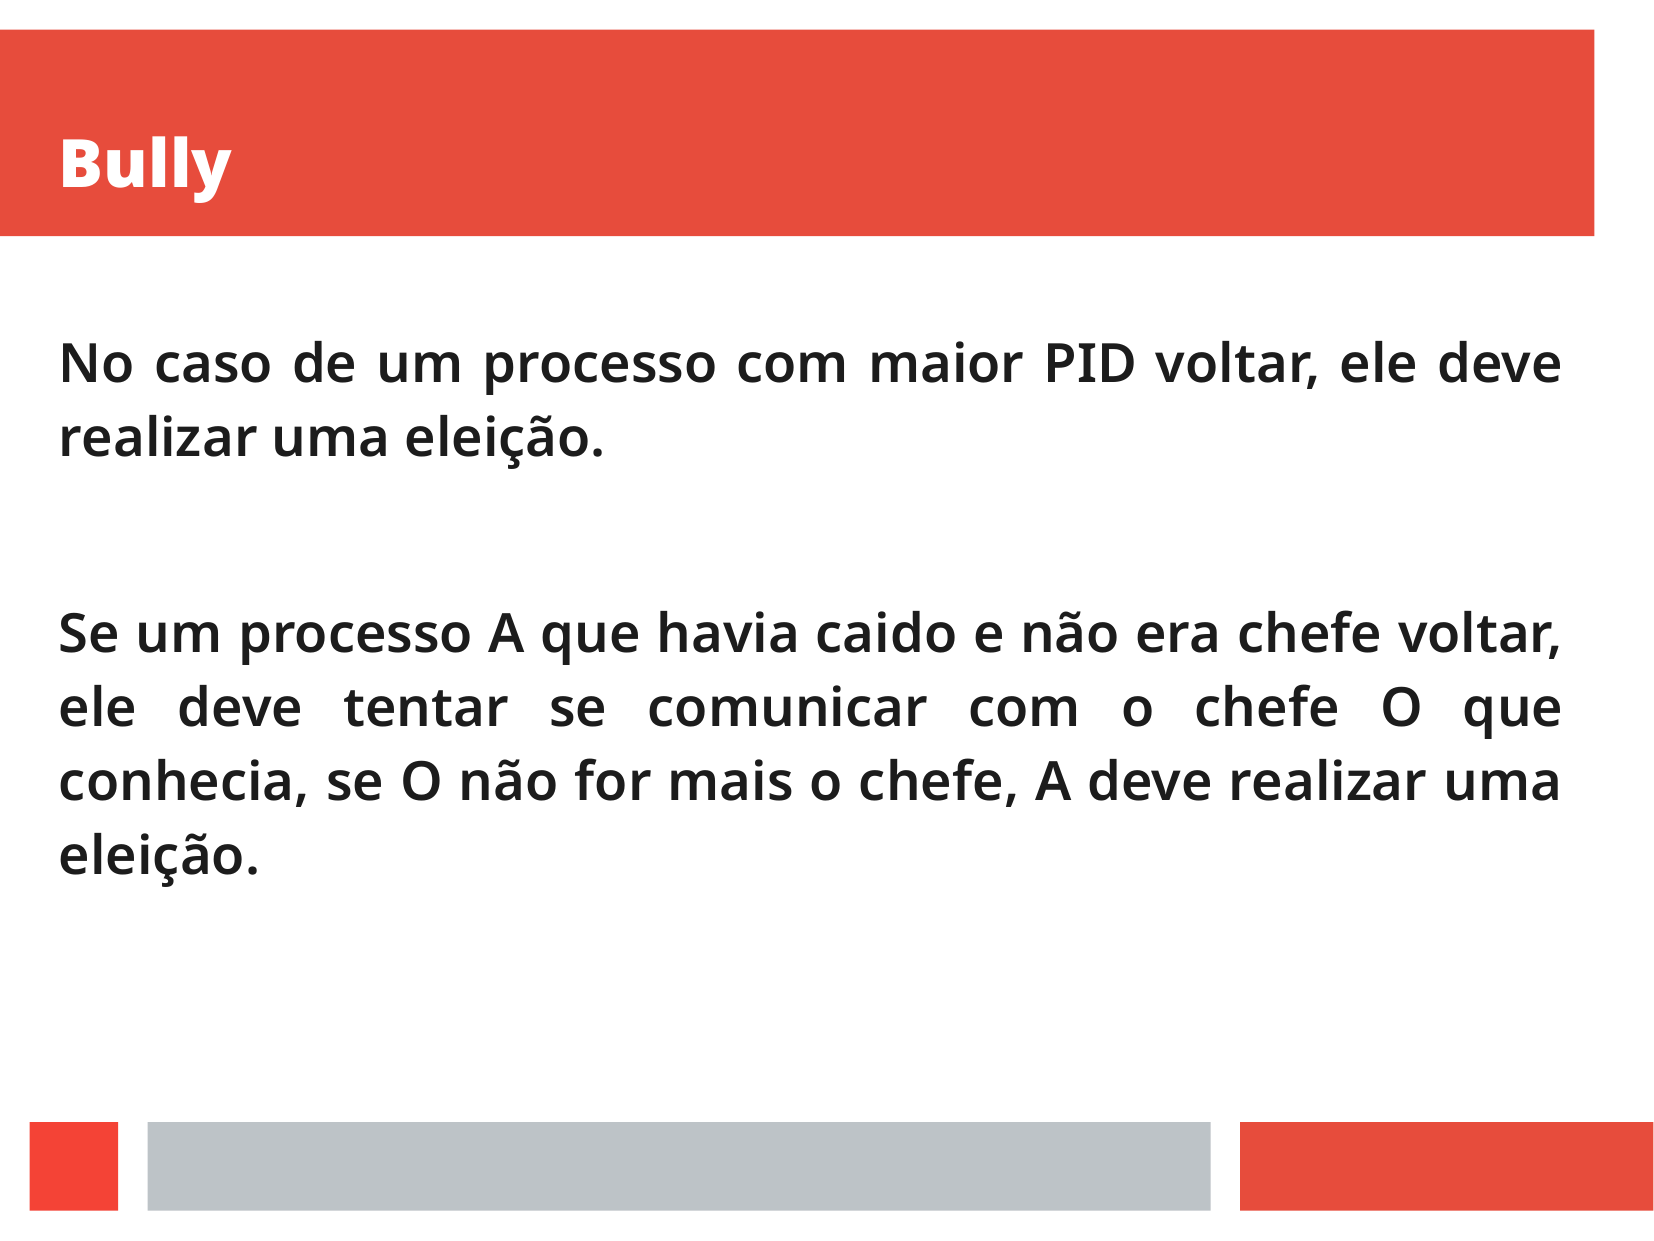

# Bully
No caso de um processo com maior PID voltar, ele deve realizar uma eleição.
Se um processo A que havia caido e não era chefe voltar, ele deve tentar se comunicar com o chefe O que conhecia, se O não for mais o chefe, A deve realizar uma eleição.